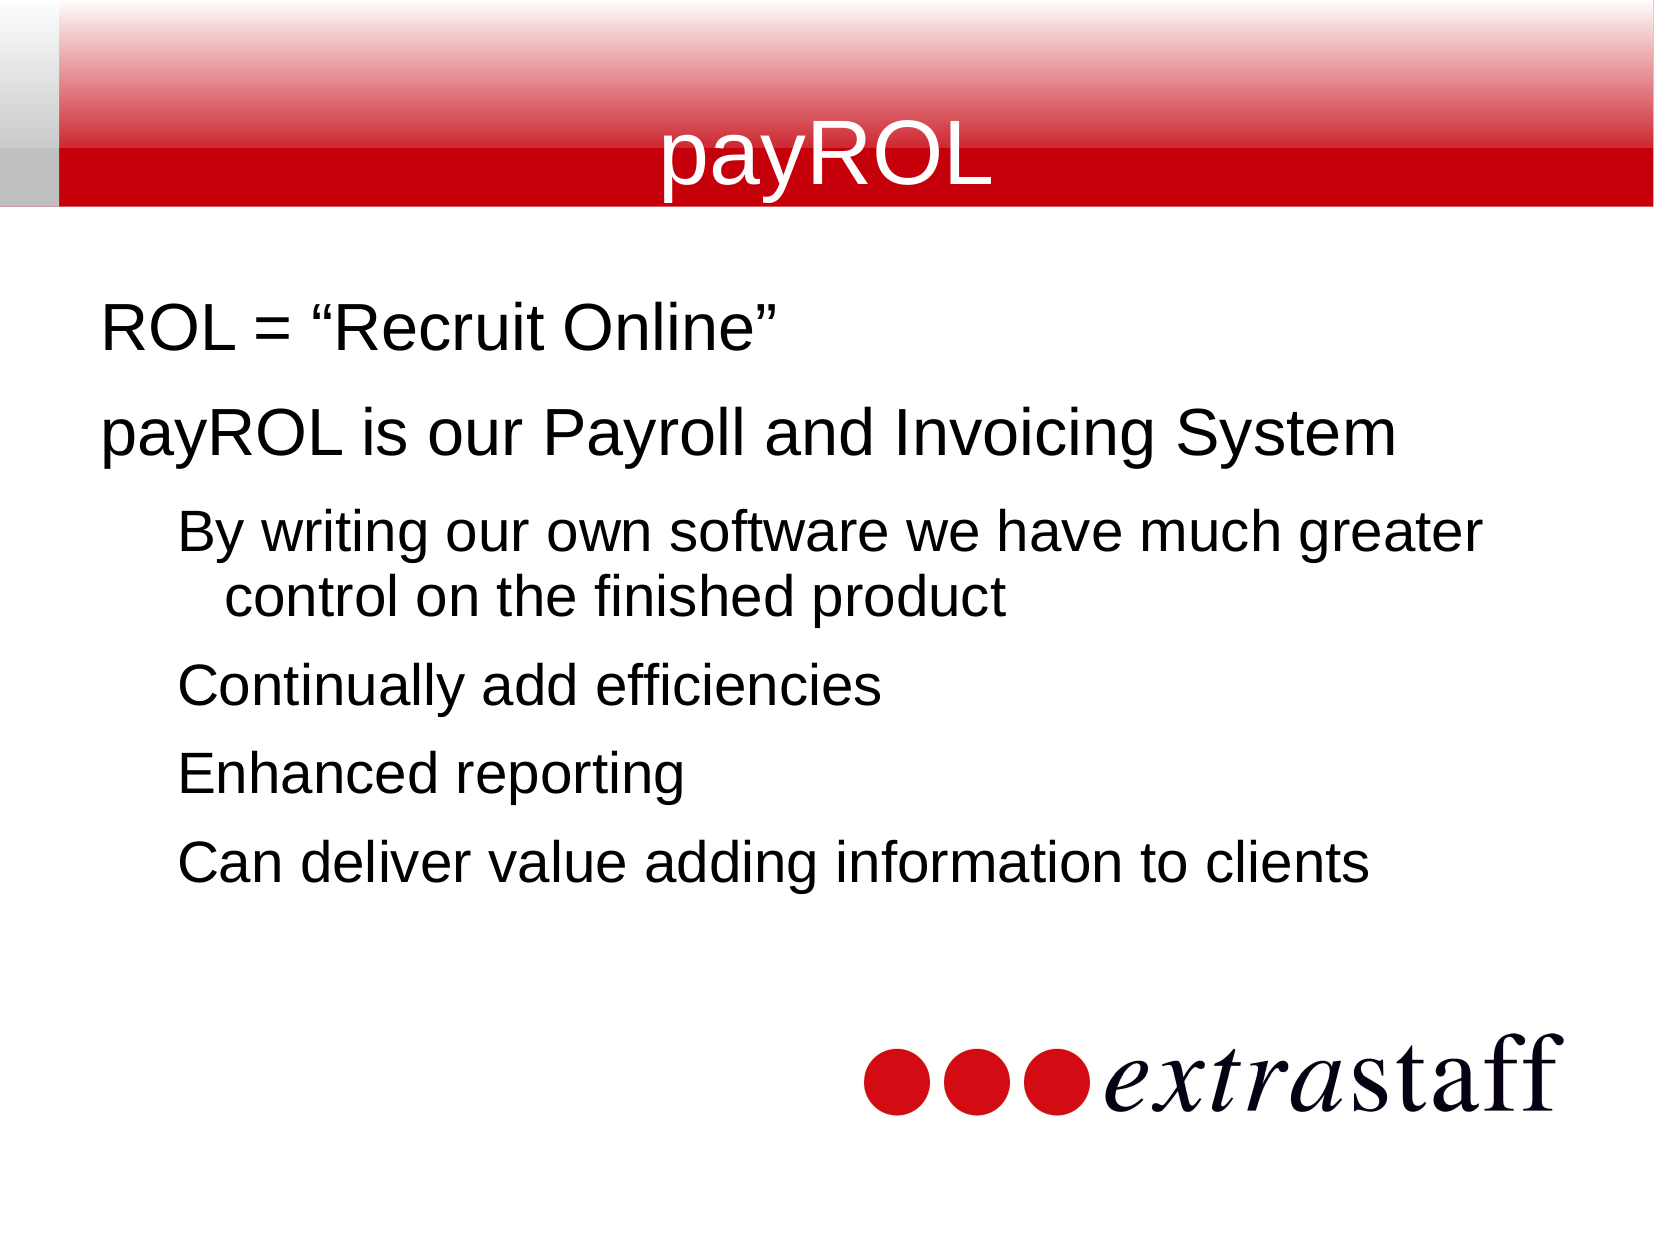

# payROL
ROL = “Recruit Online”
payROL is our Payroll and Invoicing System
By writing our own software we have much greater control on the finished product
Continually add efficiencies
Enhanced reporting
Can deliver value adding information to clients